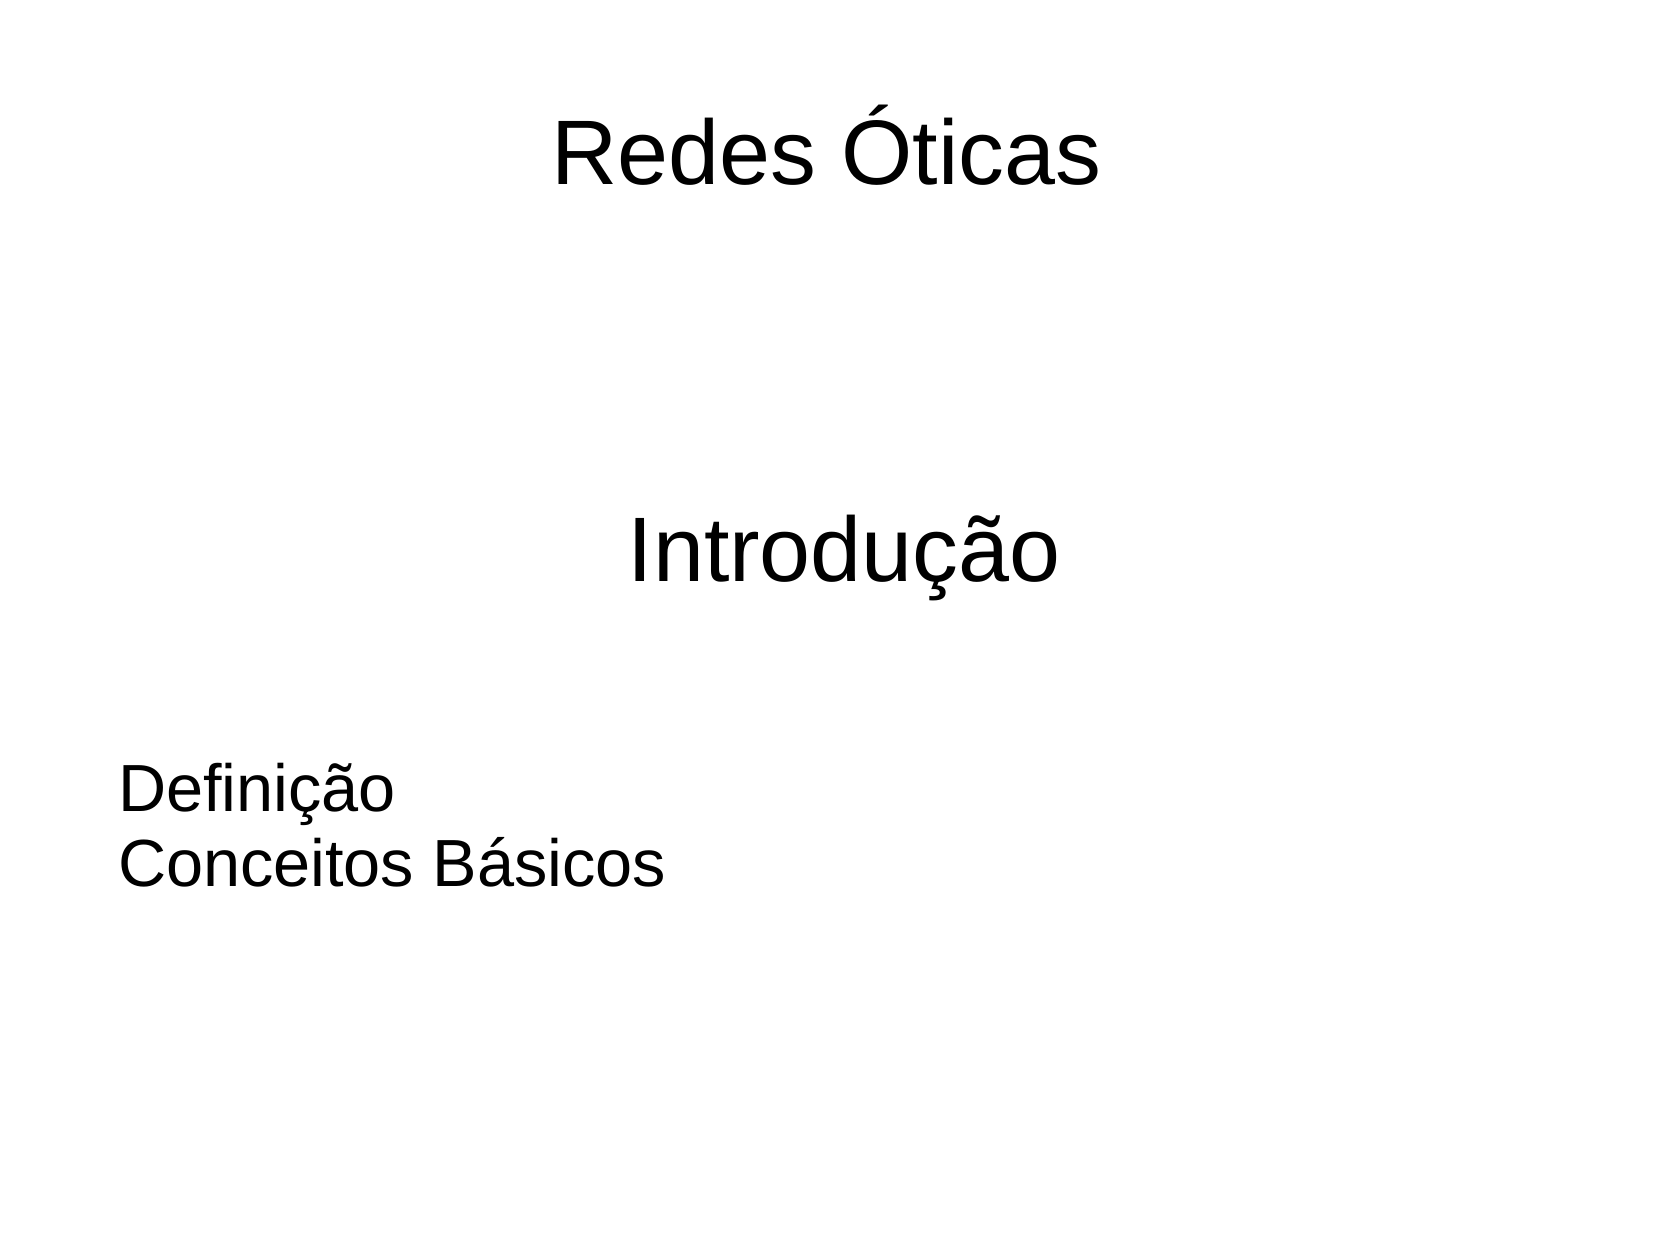

# Redes Óticas
Introdução
Definição
Conceitos Básicos